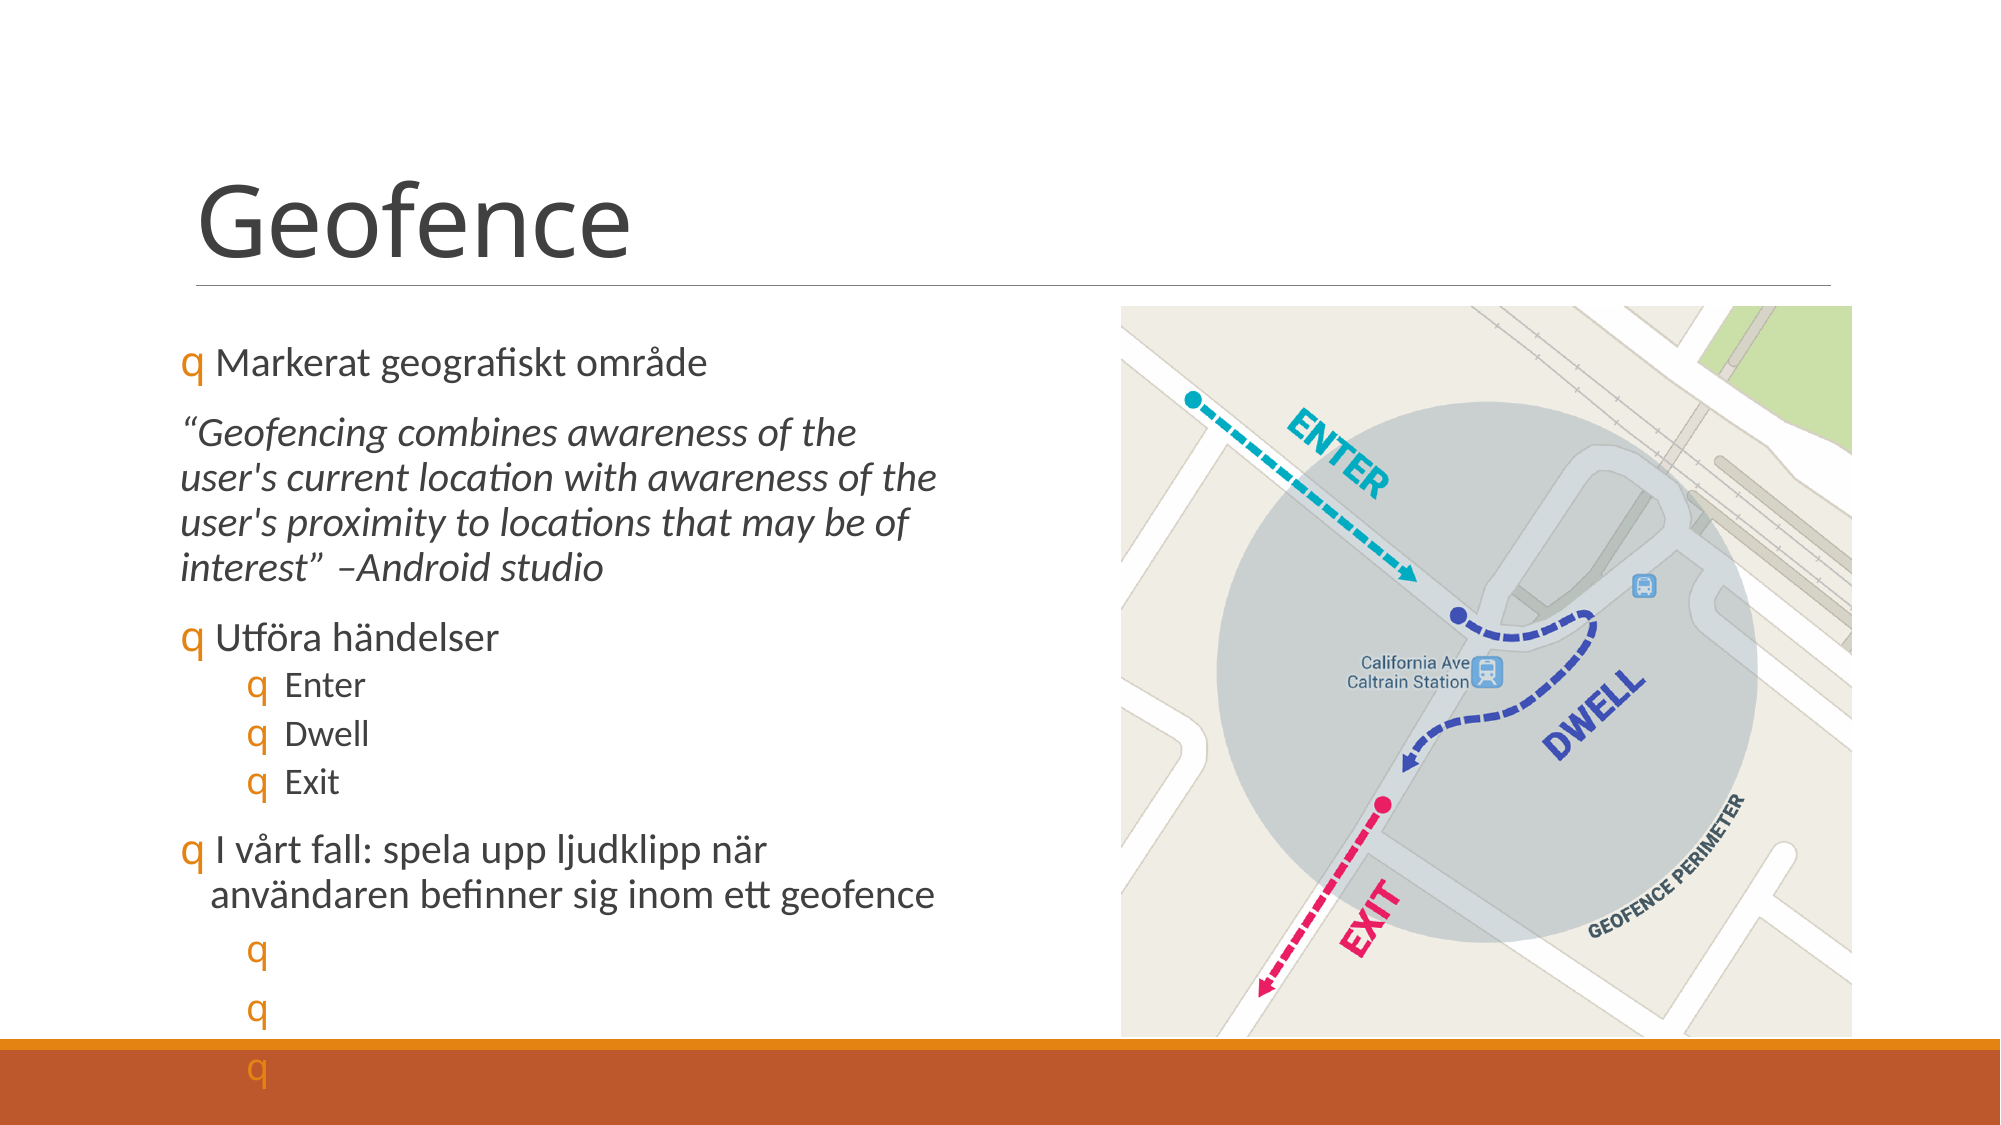

# Geofence
 Markerat geografiskt område
“Geofencing combines awareness of the user's current location with awareness of the user's proximity to locations that may be of interest” –Android studio
 Utföra händelser
 Enter
 Dwell
 Exit
 I vårt fall: spela upp ljudklipp när användaren befinner sig inom ett geofence